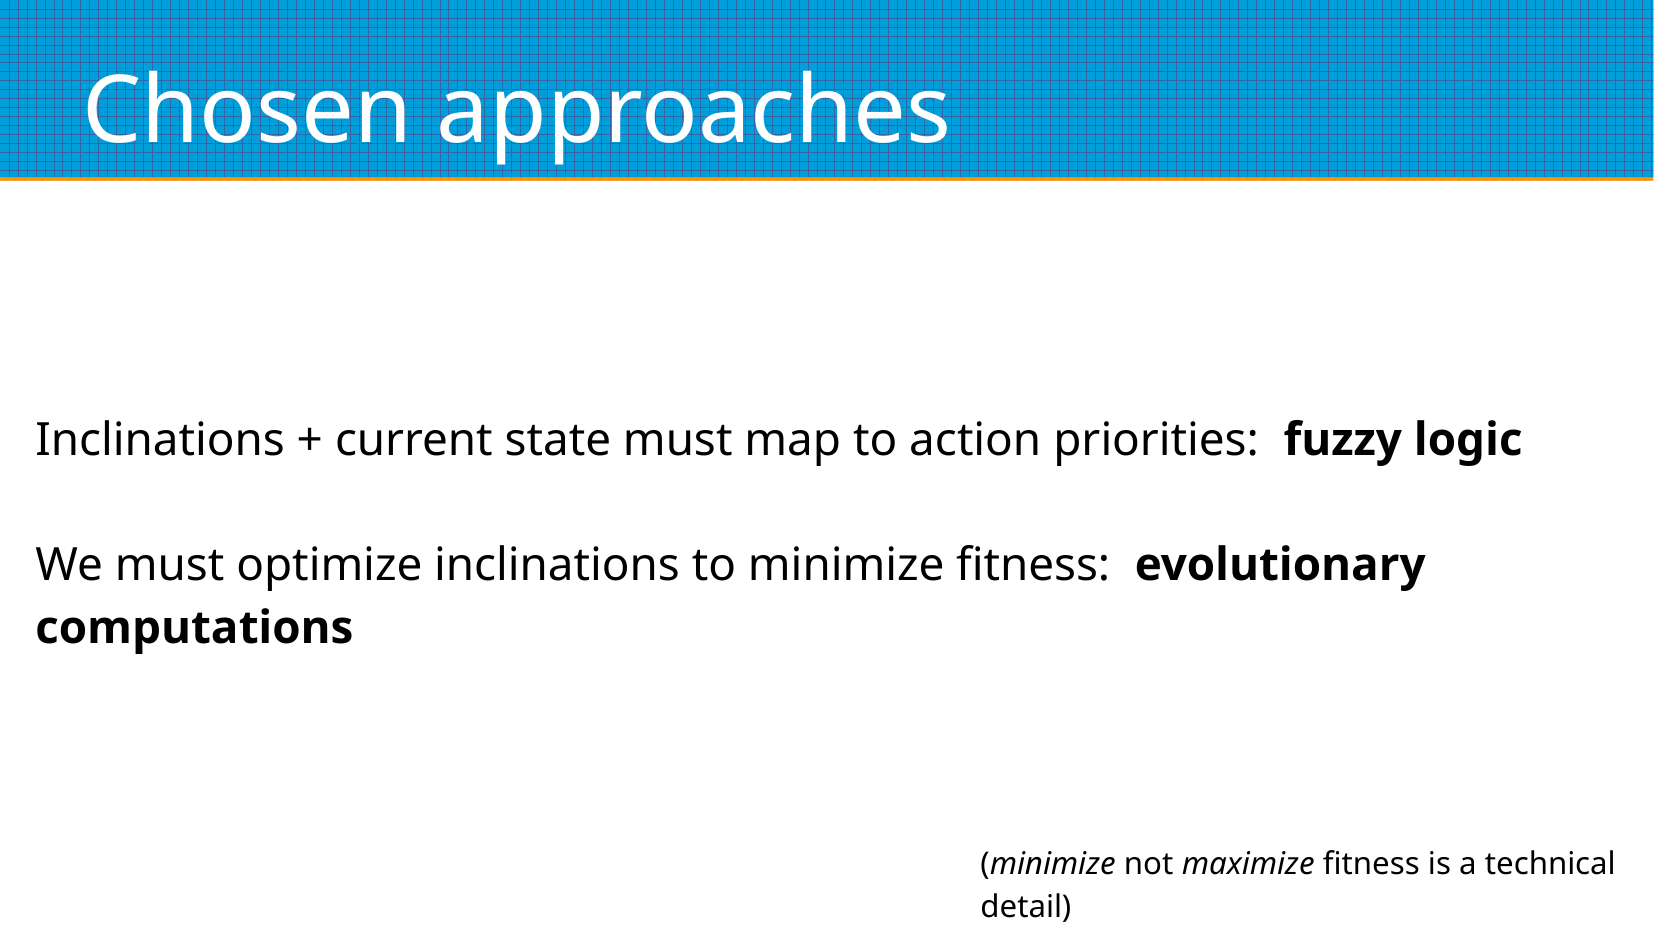

# Chosen approaches
Inclinations + current state must map to action priorities: fuzzy logic
We must optimize inclinations to minimize fitness: evolutionary computations
(minimize not maximize fitness is a technical detail)